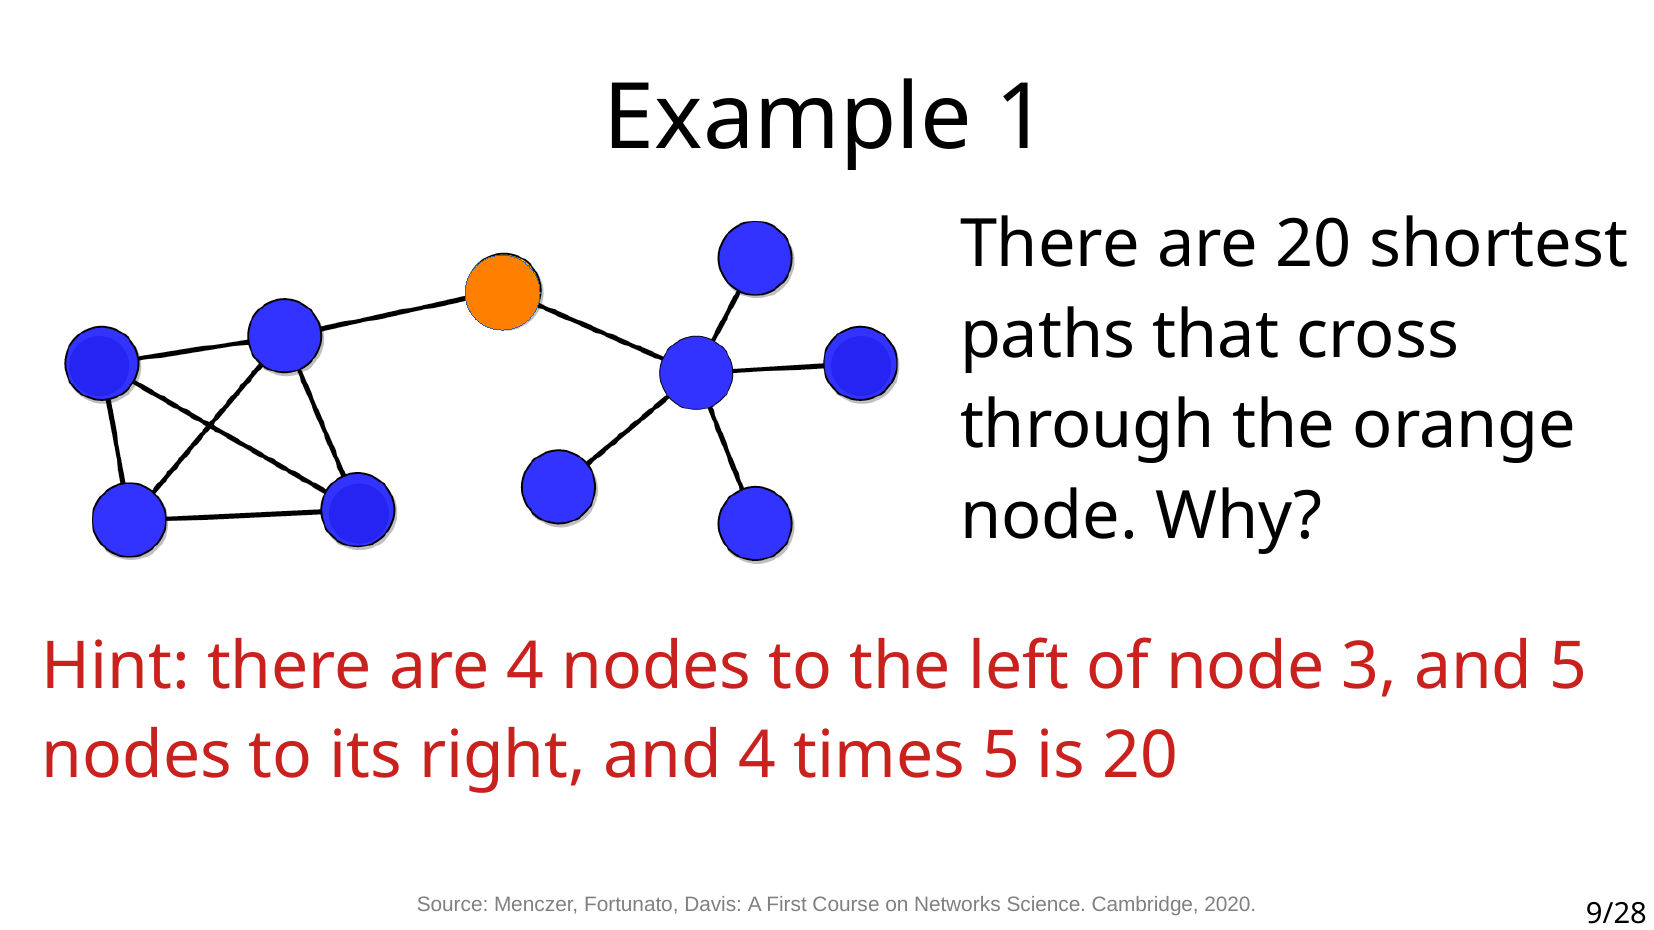

# Example 1
There are 20 shortest paths that cross through the orange node. Why?
Hint: there are 4 nodes to the left of node 3, and 5 nodes to its right, and 4 times 5 is 20
Source: Menczer, Fortunato, Davis: A First Course on Networks Science. Cambridge, 2020.
9